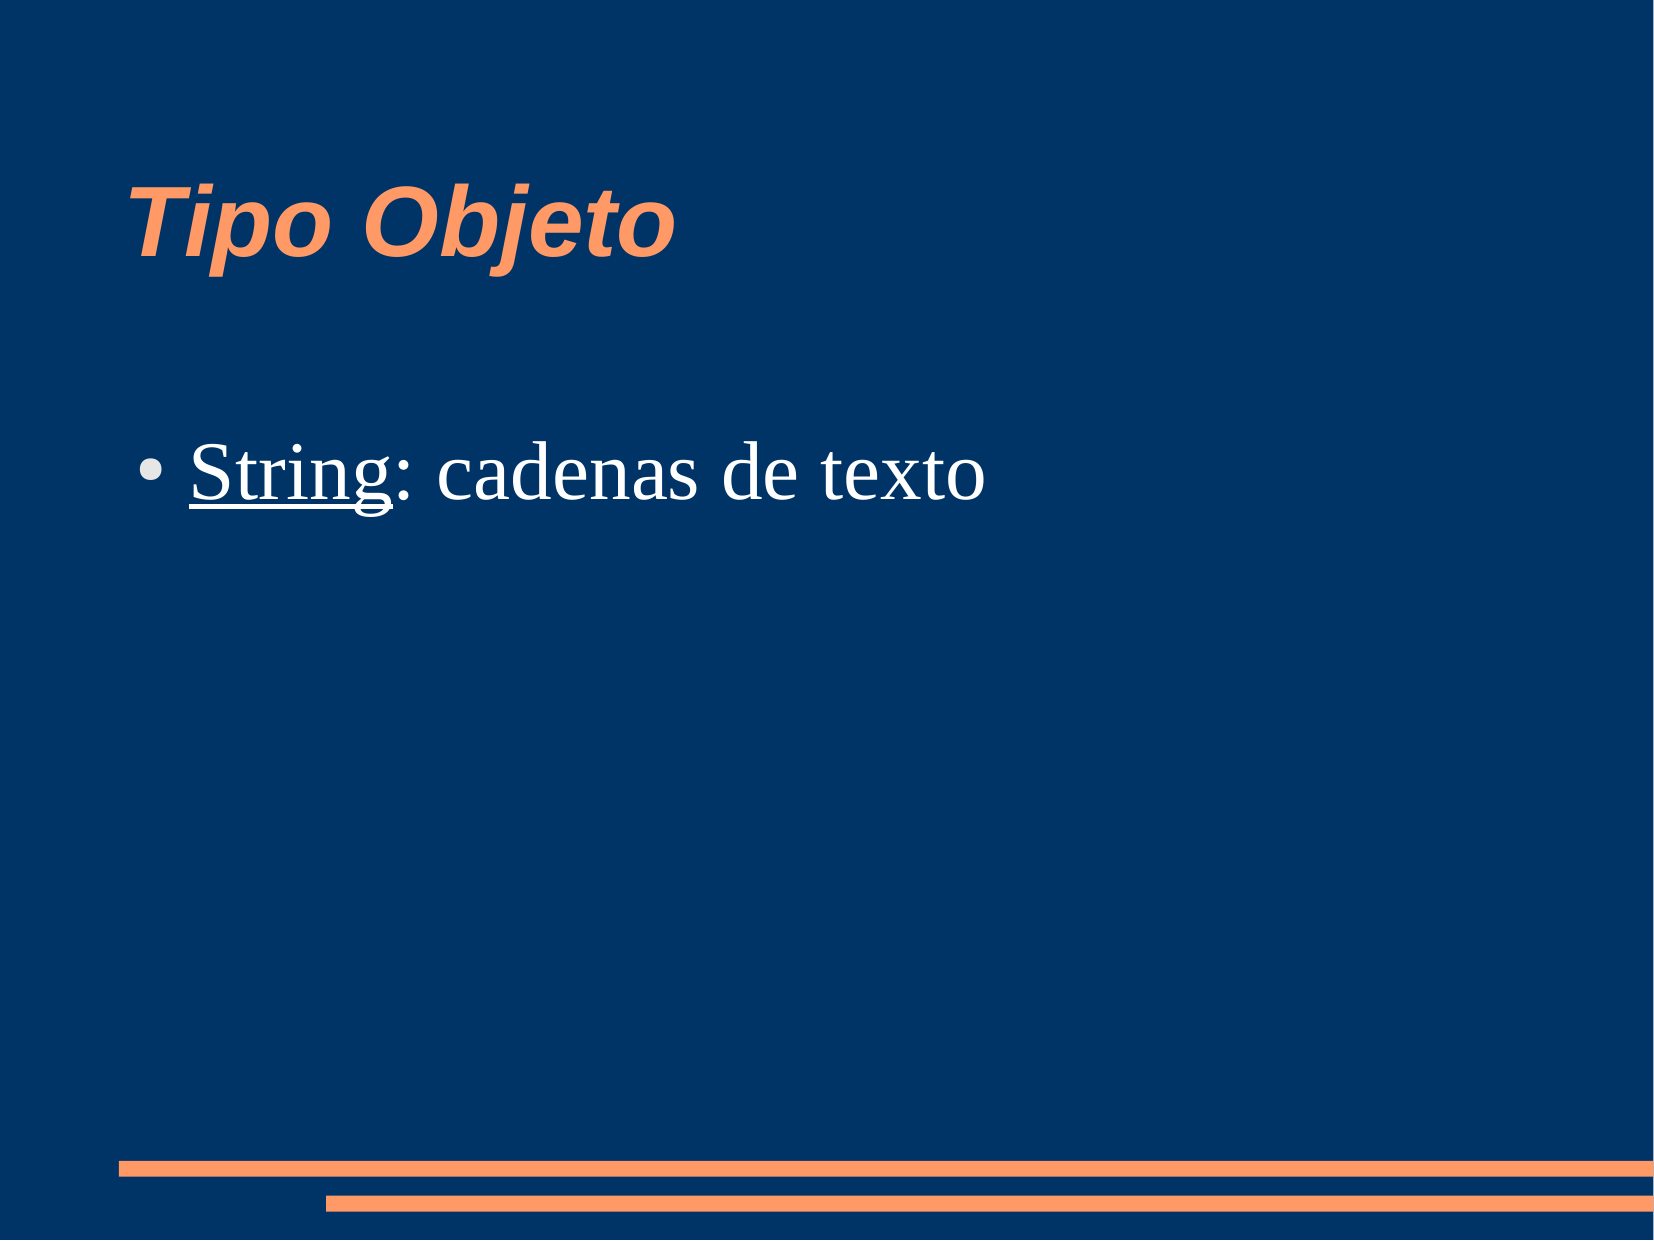

# Tipo Objeto
String: cadenas de texto